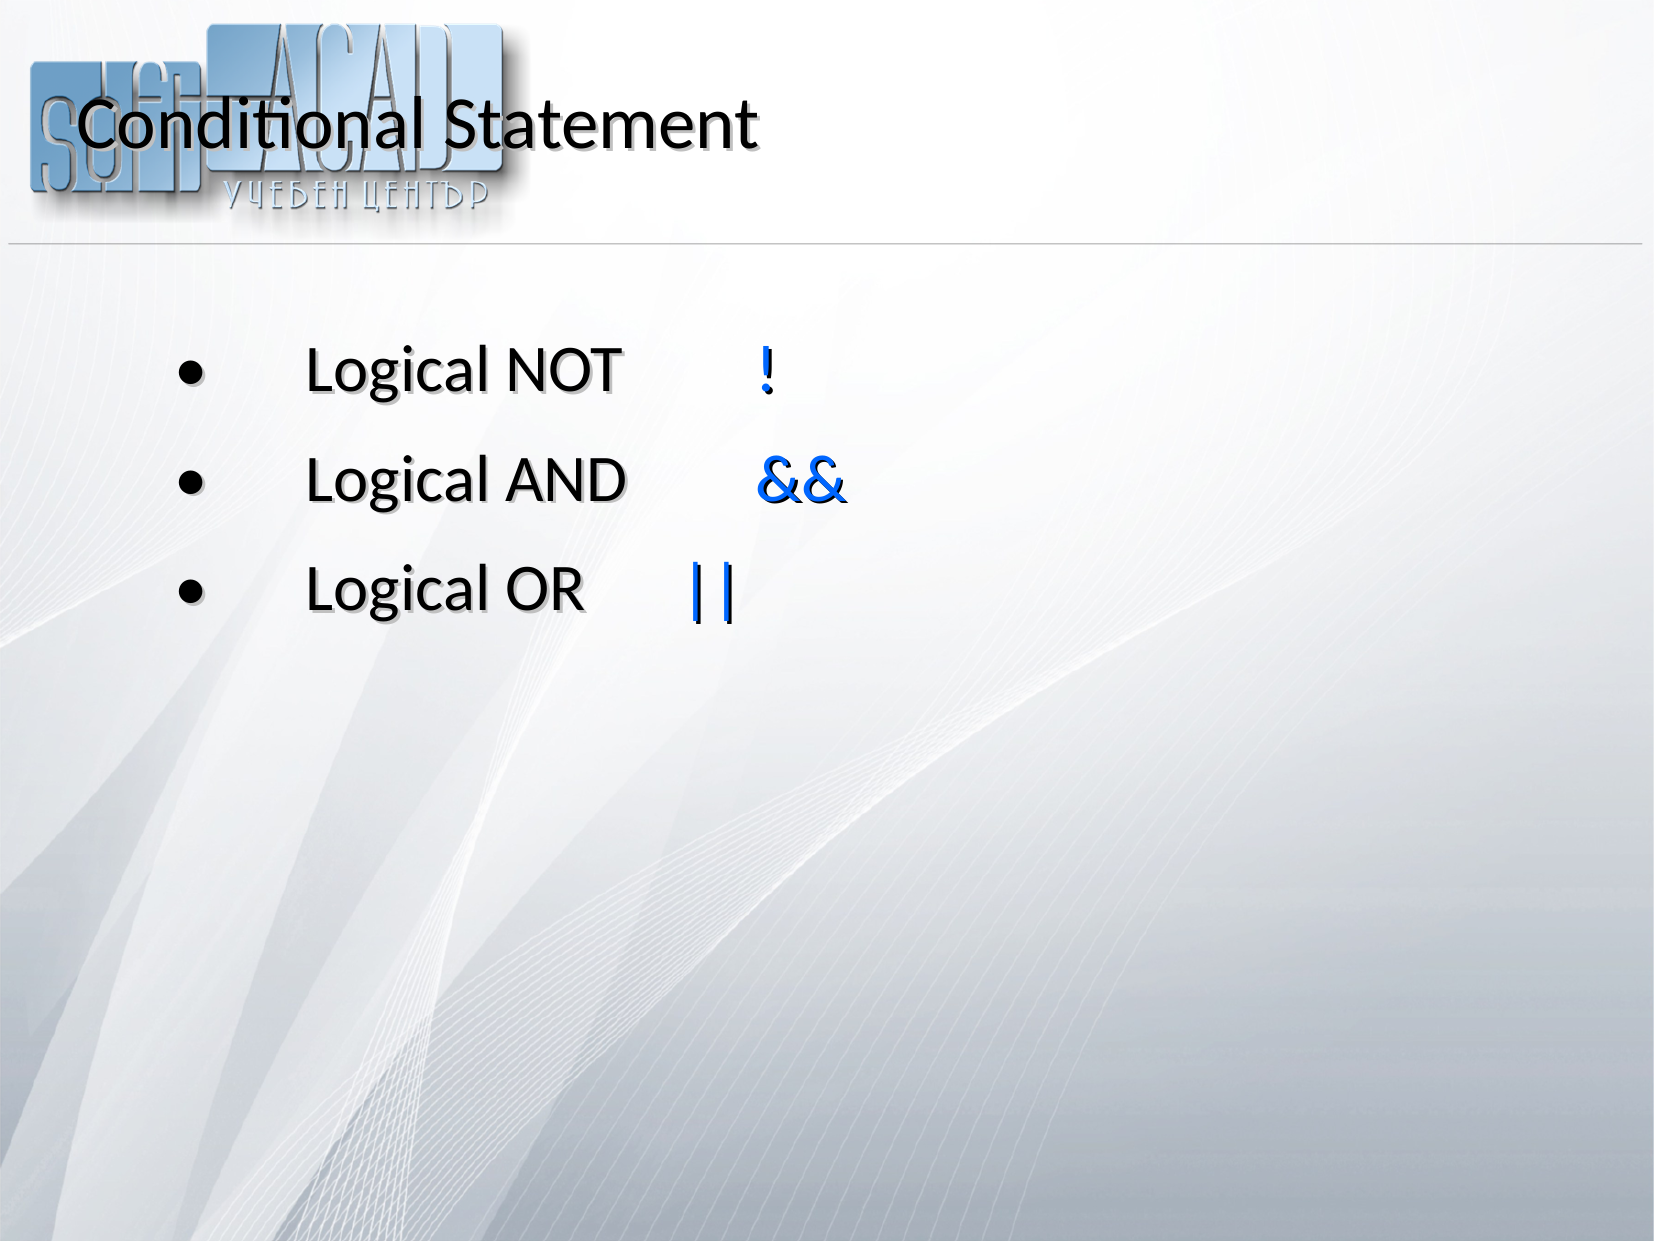

# Conditional Statement
•	Logical NOT 		!
•	Logical AND 		&&
•	Logical OR 		||